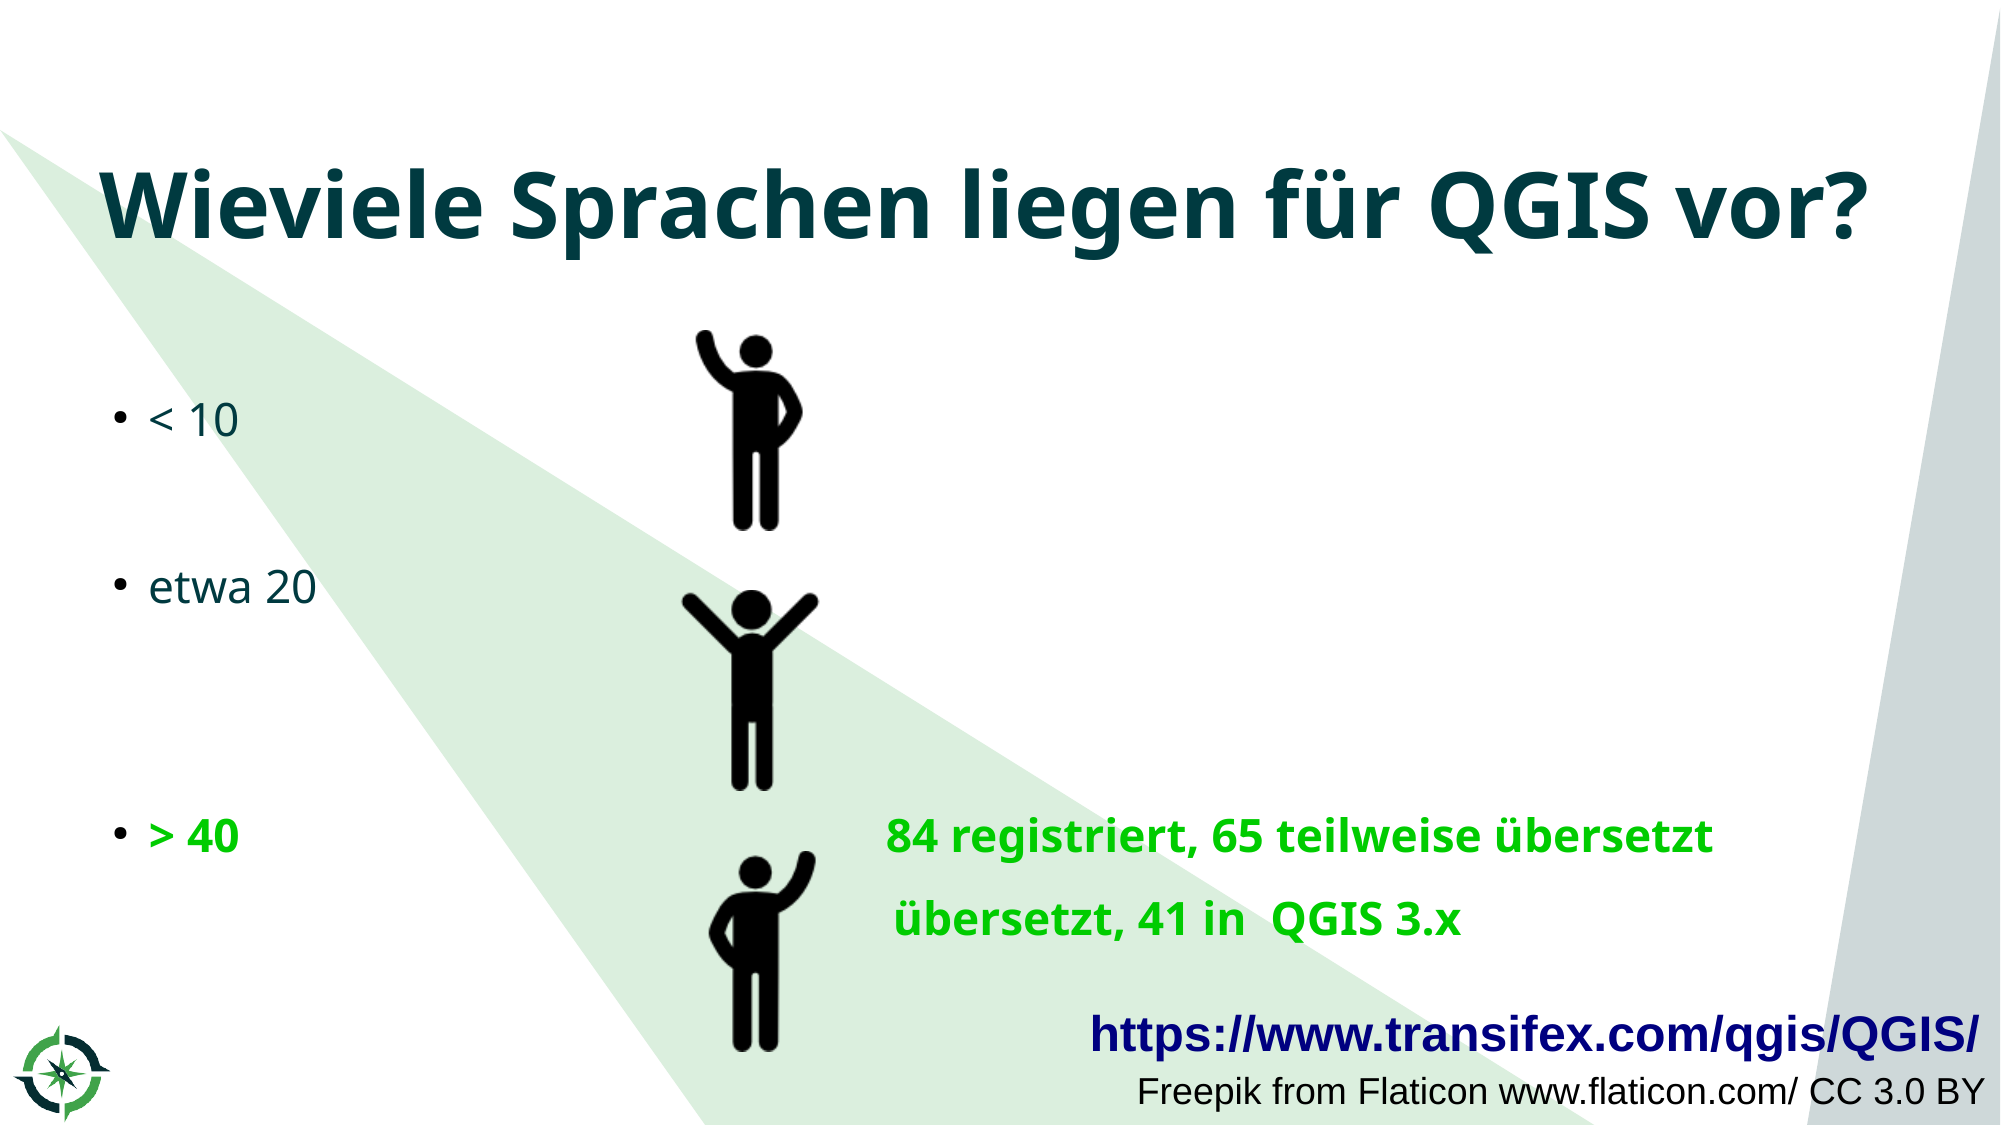

# Wieviele Sprachen liegen für QGIS vor?
< 10
etwa 20
> 40 84 registriert, 65 teilweise übersetzt
 übersetzt, 41 in QGIS 3.x
https://www.transifex.com/qgis/QGIS/
Freepik from Flaticon www.flaticon.com/ CC 3.0 BY